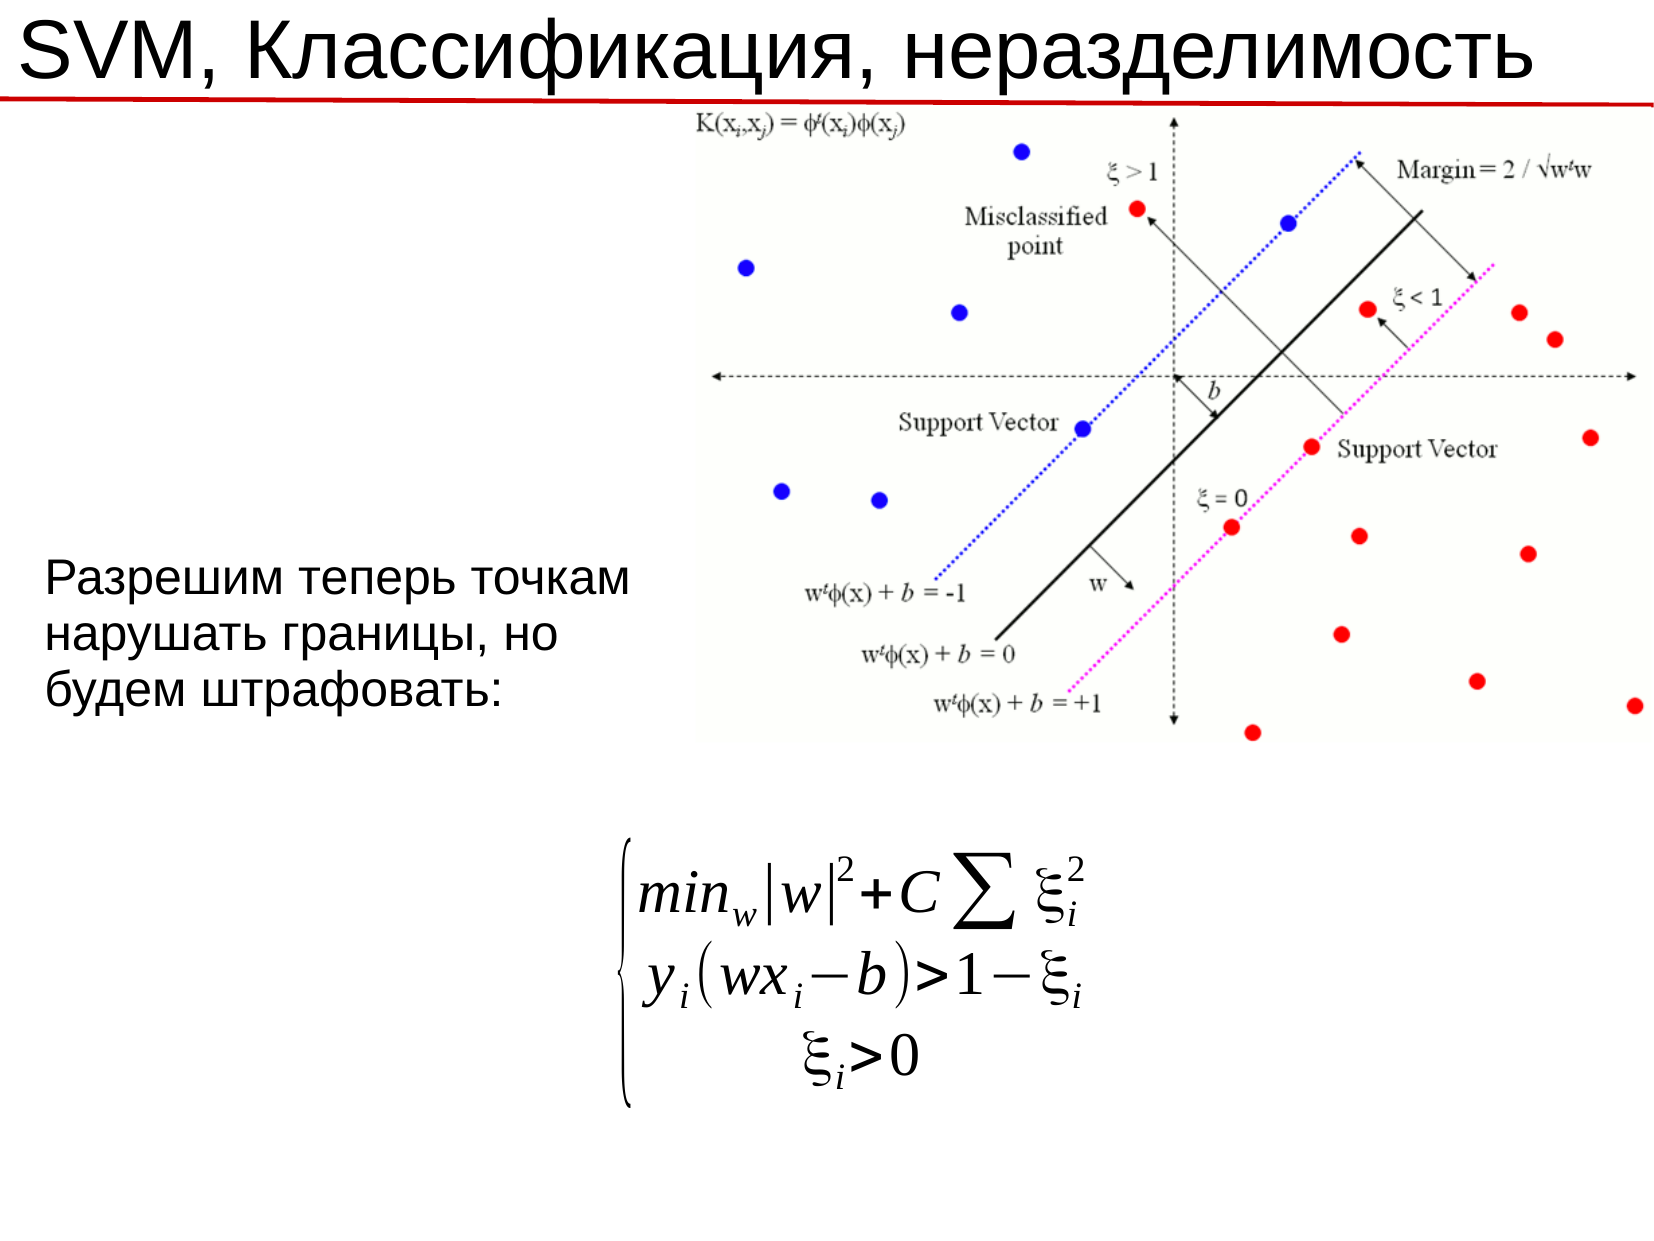

# SVM, Классификация, неразделимость
Тогда предсказывать можно будет так:
Разрешим теперь точкам нарушать границы, но будем штрафовать: